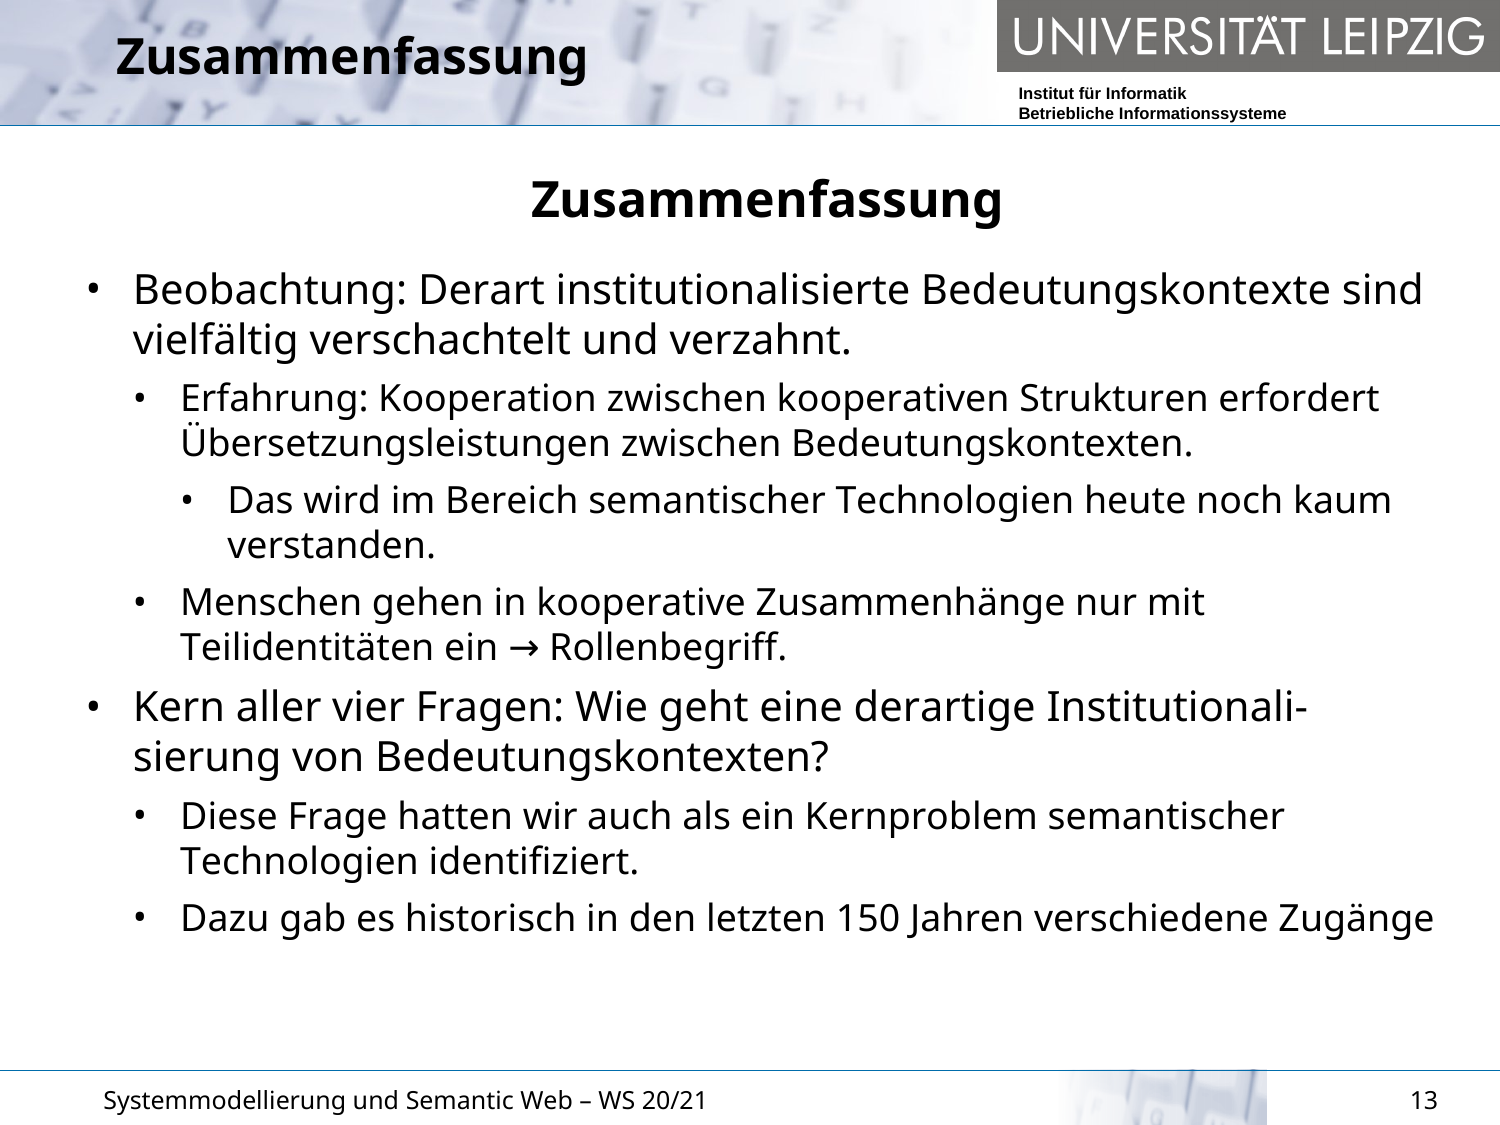

Zusammenfassung
Zusammenfassung
Beobachtung: Derart institutionalisierte Bedeutungskontexte sind vielfältig verschachtelt und verzahnt.
Erfahrung: Kooperation zwischen kooperativen Strukturen erfordert Übersetzungsleistungen zwischen Bedeutungskontexten.
Das wird im Bereich semantischer Technologien heute noch kaum verstanden.
Menschen gehen in kooperative Zusammenhänge nur mit Teilidentitäten ein → Rollenbegriff.
Kern aller vier Fragen: Wie geht eine derartige Institutionali-sierung von Bedeutungskontexten?
Diese Frage hatten wir auch als ein Kernproblem semantischer Technologien identifiziert.
Dazu gab es historisch in den letzten 150 Jahren verschiedene Zugänge
Systemmodellierung und Semantic Web – WS 20/21
13